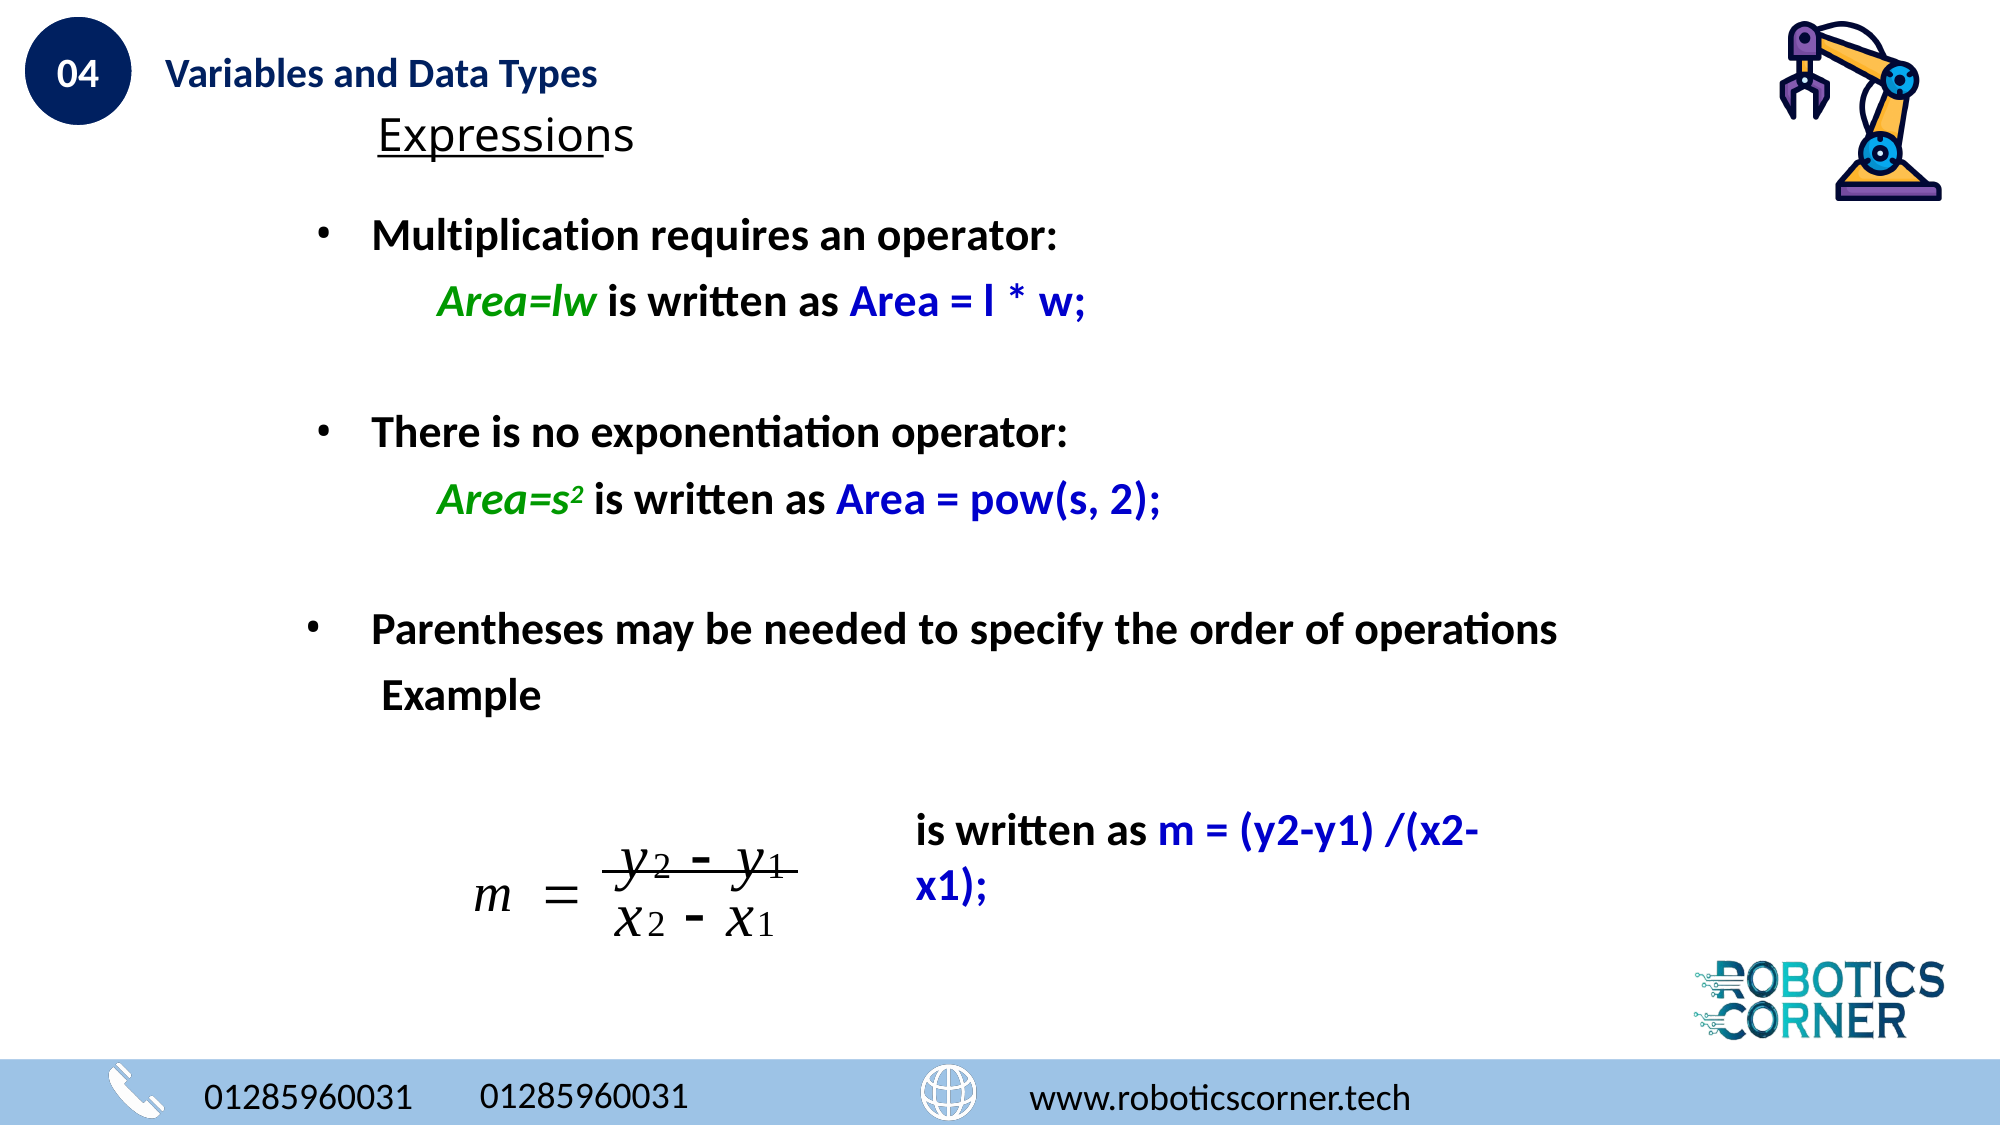

04
# Expressions
Variables and Data Types
Multiplication requires an operator:
Area=lw is written as Area = l * w;
There is no exponentiation operator:
Area=s2 is written as Area = pow(s, 2);
Parentheses may be needed to specify the order of operations Example
m 	y2  y1
is written as m = (y2-y1) /(x2-x1);
x2  x1
01285960031
01285960031
www.roboticscorner.tech